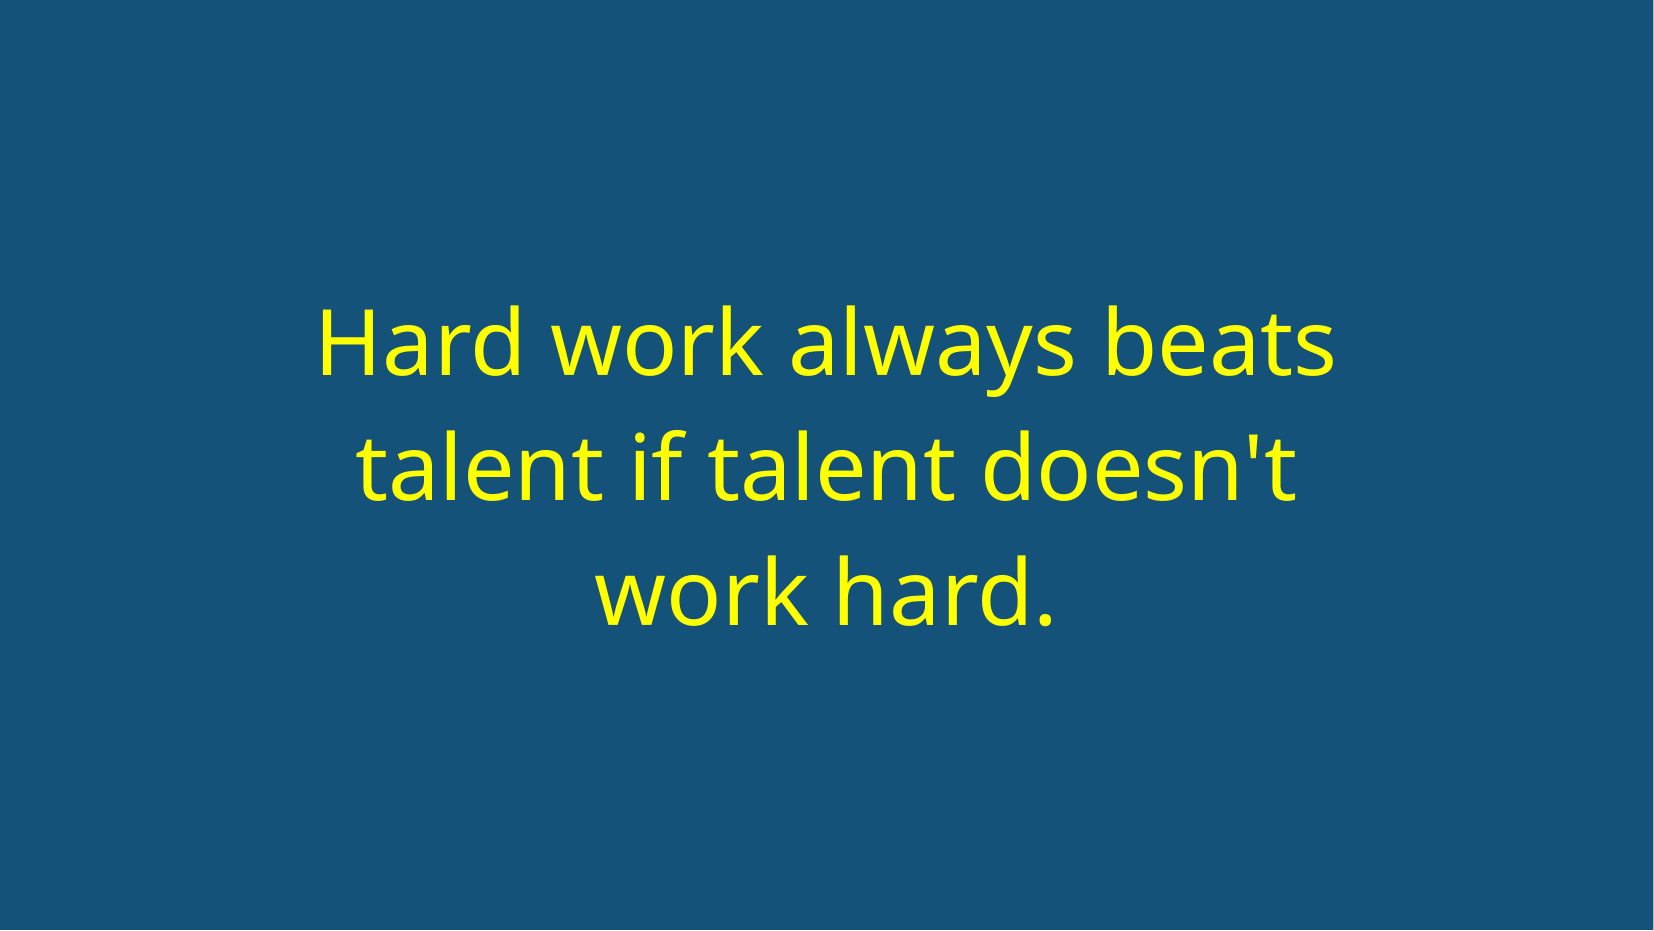

Hard work always beats talent if talent doesn't work hard.